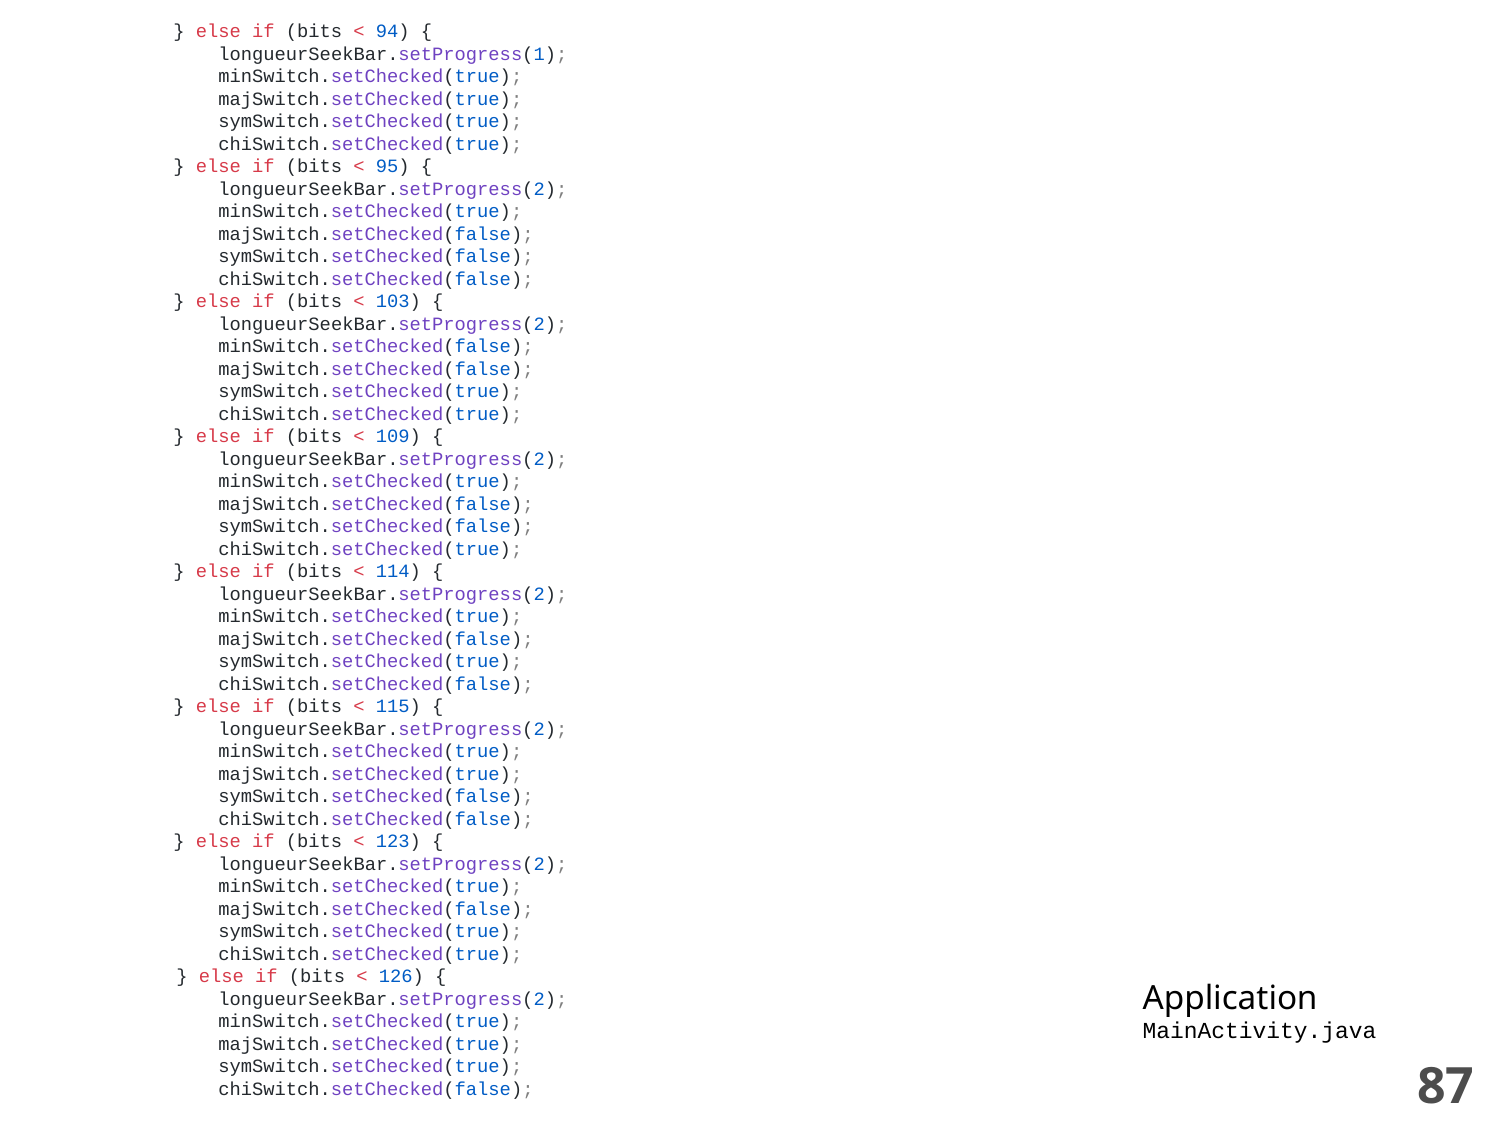

} else if (bits < 94) {
 longueurSeekBar.setProgress(1);
 minSwitch.setChecked(true);
 majSwitch.setChecked(true);
 symSwitch.setChecked(true);
 chiSwitch.setChecked(true);
 } else if (bits < 95) {
 longueurSeekBar.setProgress(2);
 minSwitch.setChecked(true);
 majSwitch.setChecked(false);
 symSwitch.setChecked(false);
 chiSwitch.setChecked(false);
 } else if (bits < 103) {
 longueurSeekBar.setProgress(2);
 minSwitch.setChecked(false);
 majSwitch.setChecked(false);
 symSwitch.setChecked(true);
 chiSwitch.setChecked(true);
 } else if (bits < 109) {
 longueurSeekBar.setProgress(2);
 minSwitch.setChecked(true);
 majSwitch.setChecked(false);
 symSwitch.setChecked(false);
 chiSwitch.setChecked(true);
 } else if (bits < 114) {
 longueurSeekBar.setProgress(2);
 minSwitch.setChecked(true);
 majSwitch.setChecked(false);
 symSwitch.setChecked(true);
 chiSwitch.setChecked(false);
 } else if (bits < 115) {
 longueurSeekBar.setProgress(2);
 minSwitch.setChecked(true);
 majSwitch.setChecked(true);
 symSwitch.setChecked(false);
 chiSwitch.setChecked(false);
 } else if (bits < 123) {
 longueurSeekBar.setProgress(2);
 minSwitch.setChecked(true);
 majSwitch.setChecked(false);
 symSwitch.setChecked(true);
 chiSwitch.setChecked(true);
	 } else if (bits < 126) {
 longueurSeekBar.setProgress(2);
 minSwitch.setChecked(true);
 majSwitch.setChecked(true);
 symSwitch.setChecked(true);
 chiSwitch.setChecked(false);
Application
MainActivity.java